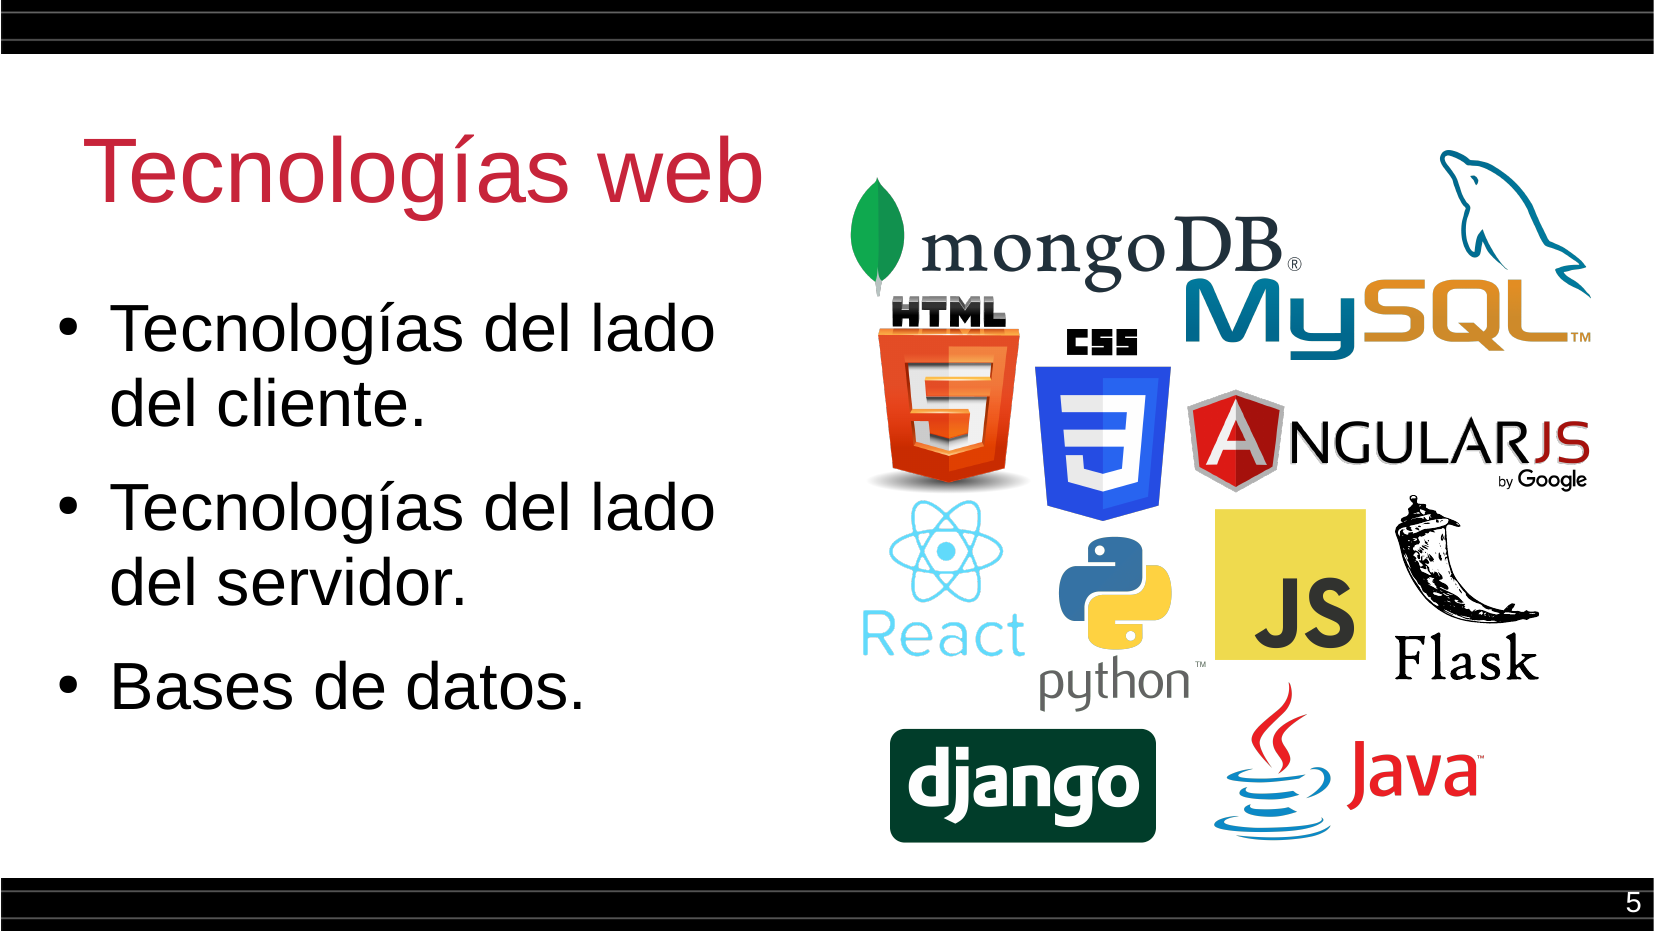

# Tecnologías web
Tecnologías del lado del cliente.
Tecnologías del lado del servidor.
Bases de datos.